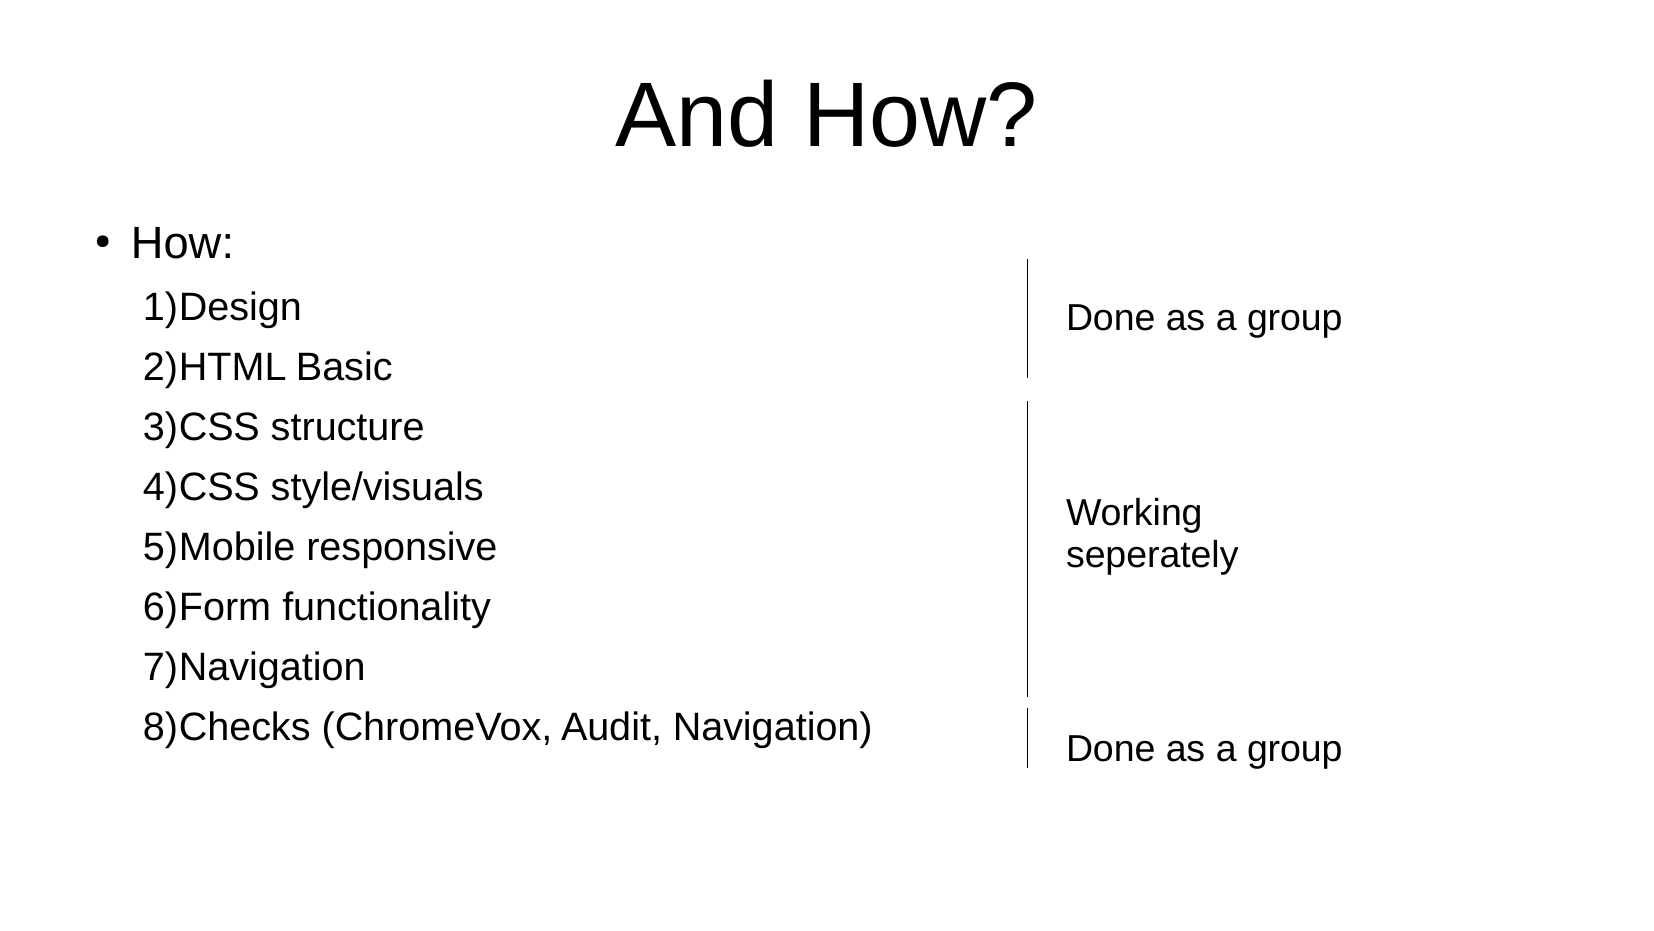

# And How?
How:
Design
HTML Basic
CSS structure
CSS style/visuals
Mobile responsive
Form functionality
Navigation
Checks (ChromeVox, Audit, Navigation)
Done as a group
Working seperately
Done as a group